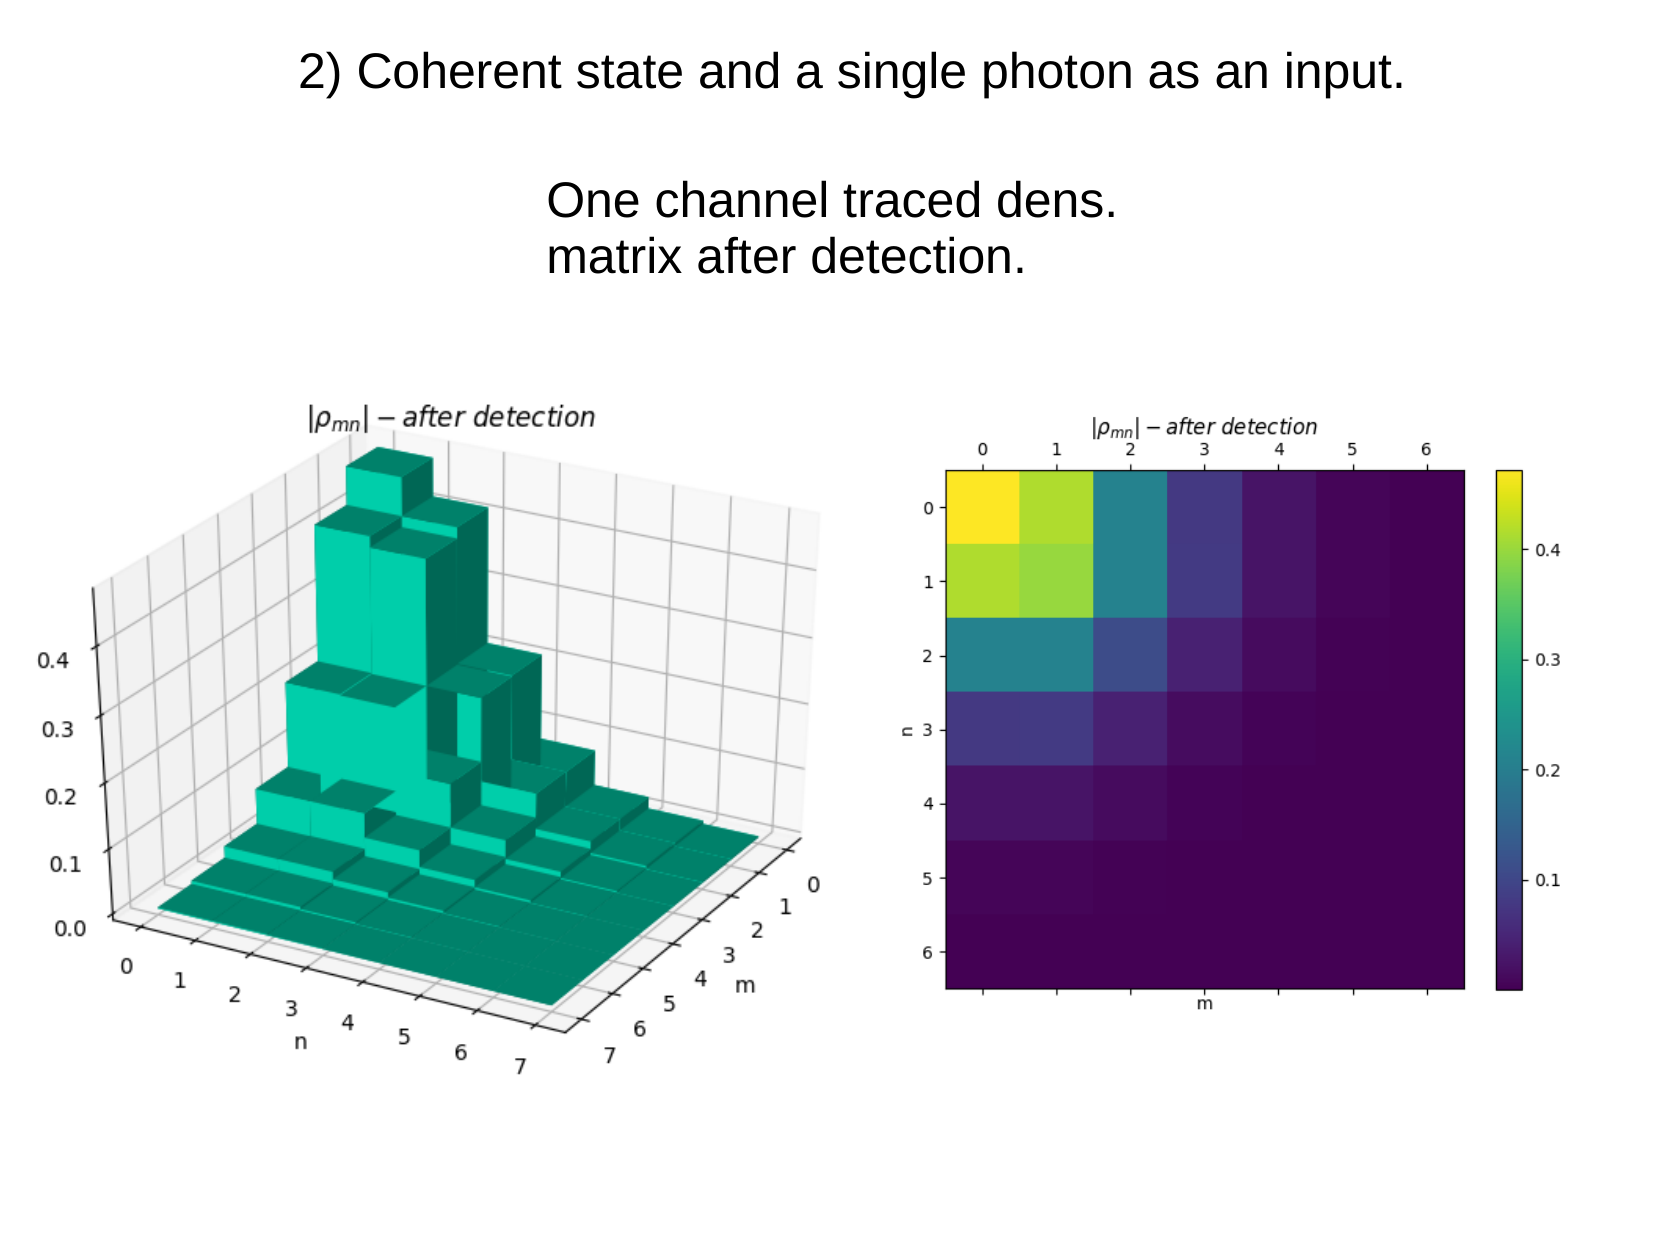

2) Coherent state and a single photon as an input.
One channel traced dens. matrix after detection.